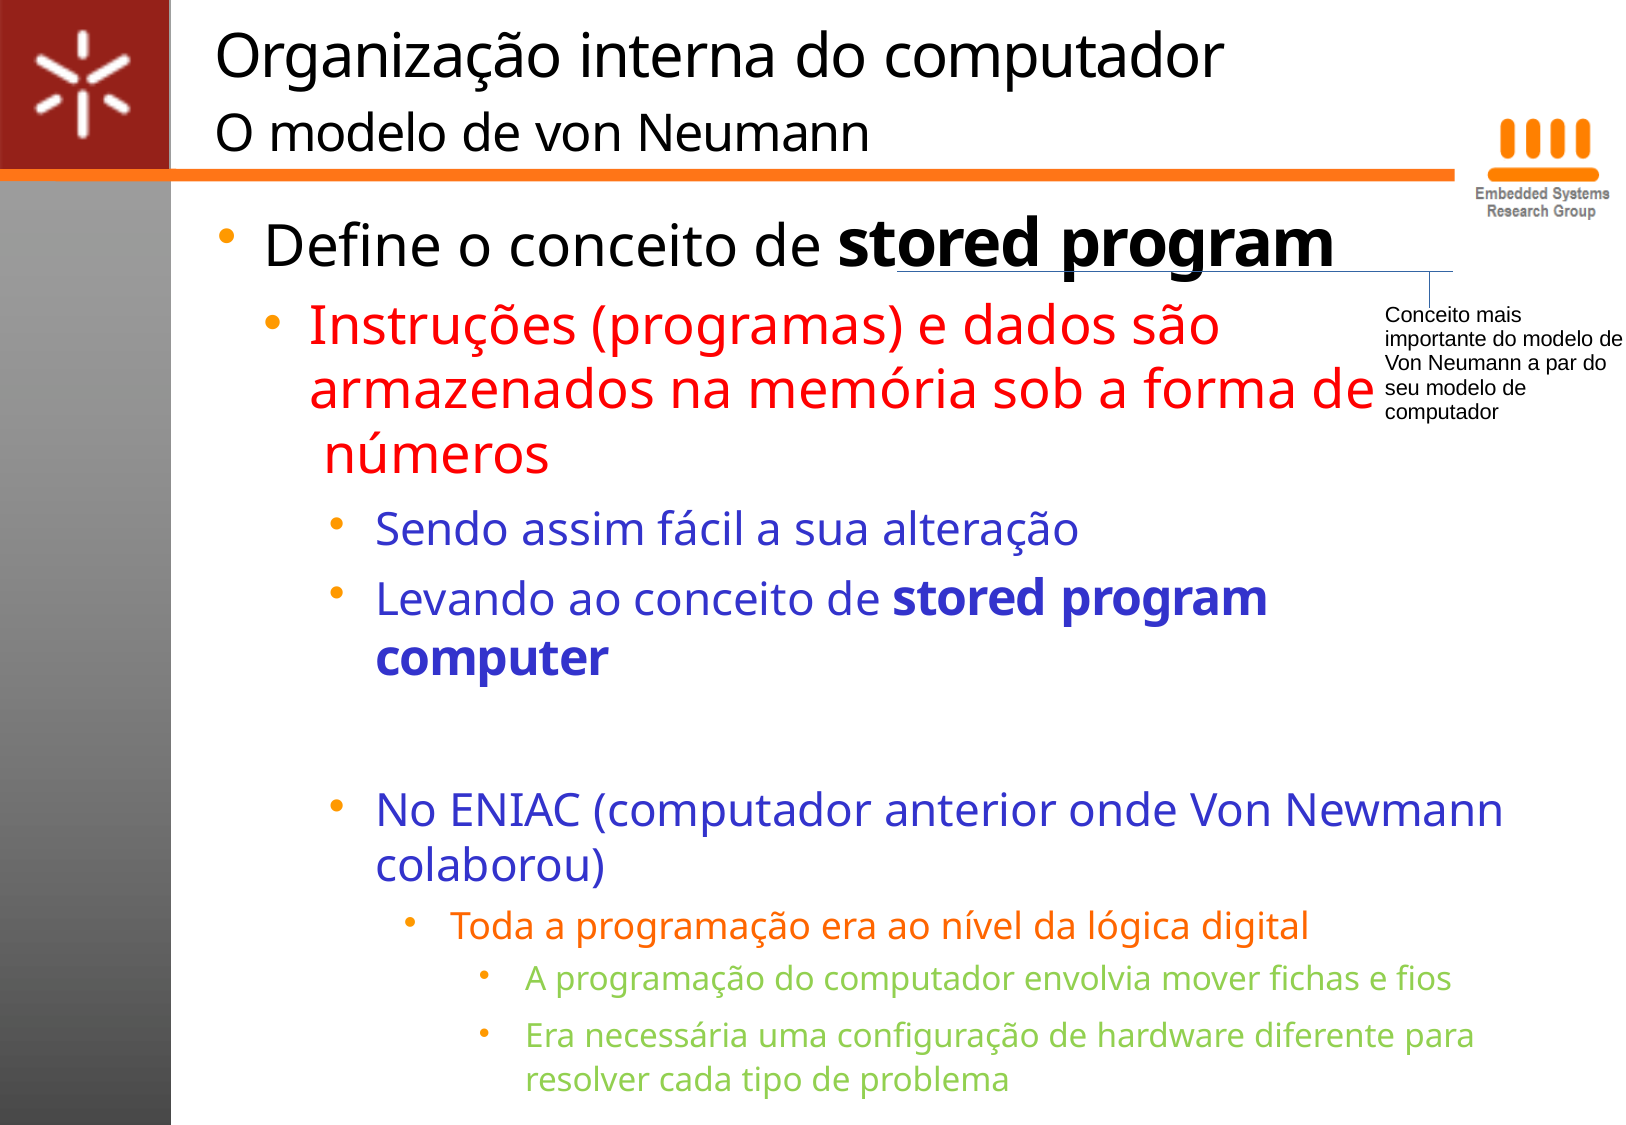

# Organização interna do computador O modelo de von Neumann
Define o conceito de stored program
Instruções (programas) e dados são armazenados na memória sob a forma de números
Sendo assim fácil a sua alteração
Levando ao conceito de stored program computer
No ENIAC (computador anterior onde Von Newmann colaborou)
Toda a programação era ao nível da lógica digital
A programação do computador envolvia mover fichas e fios
Era necessária uma configuração de hardware diferente para resolver cada tipo de problema
Conceito mais importante do modelo de Von Neumann a par do seu modelo de computador